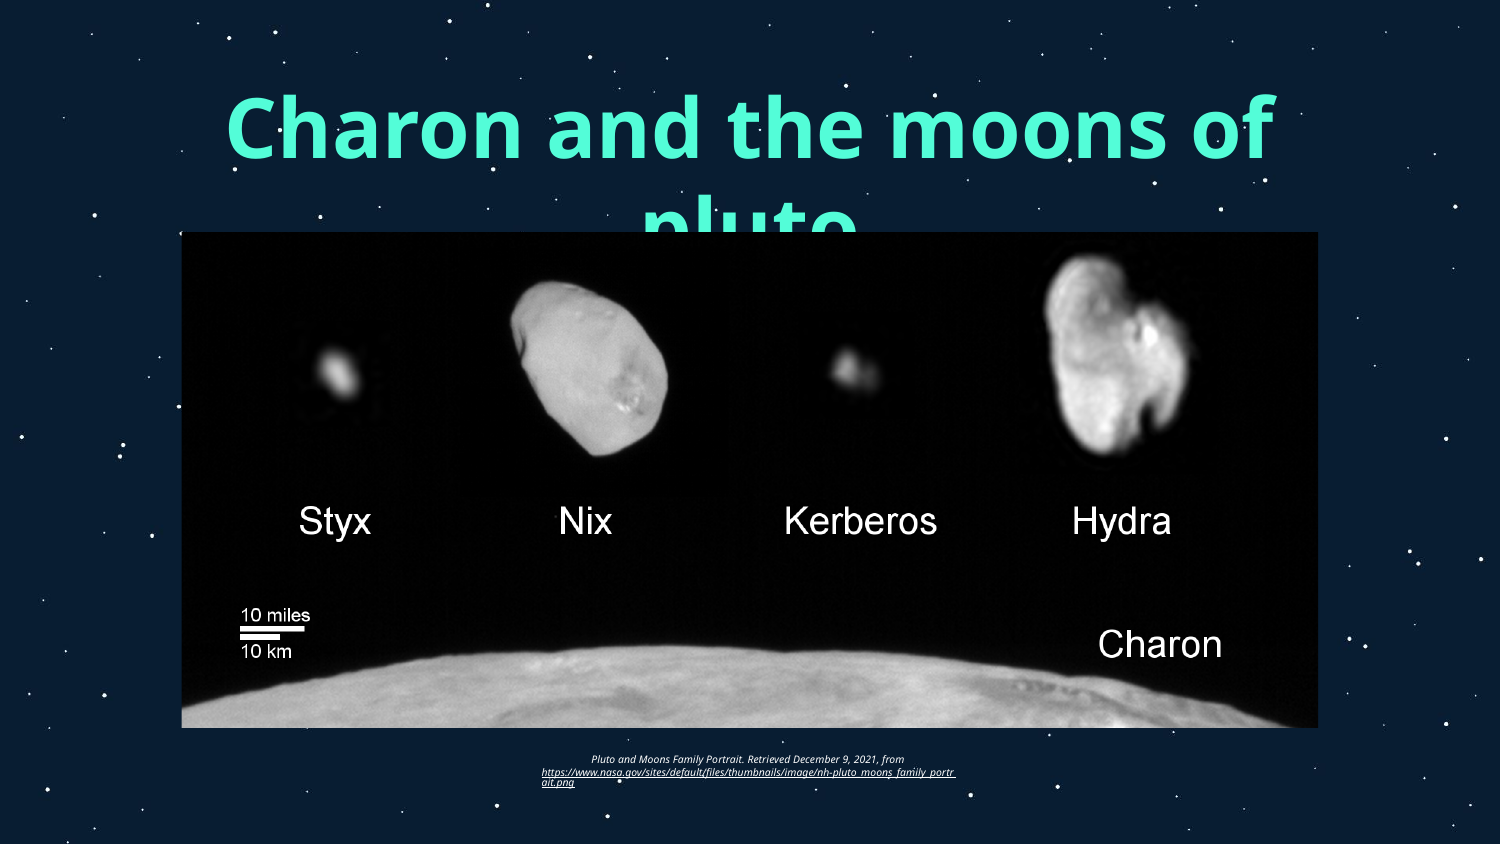

# Charon and the moons of pluto
Pluto and Moons Family Portrait. Retrieved December 9, 2021, from https://www.nasa.gov/sites/default/files/thumbnails/image/nh-pluto_moons_family_portrait.png